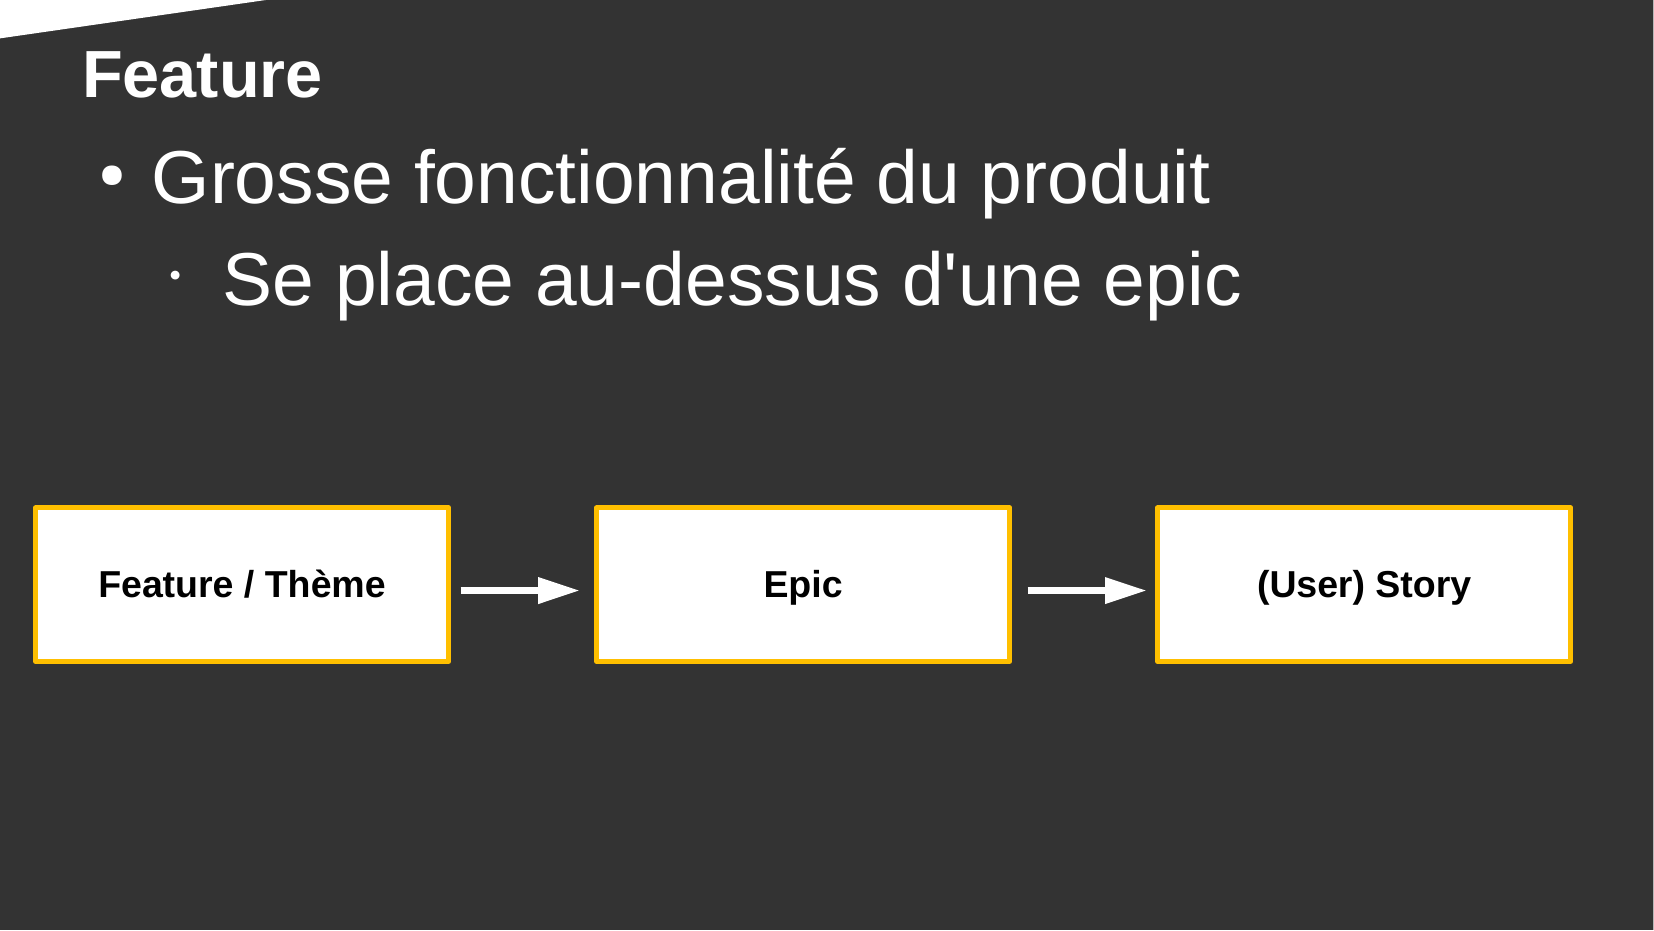

# Feature
Grosse fonctionnalité du produit
Se place au-dessus d'une epic
Feature / Thème
Epic
(User) Story